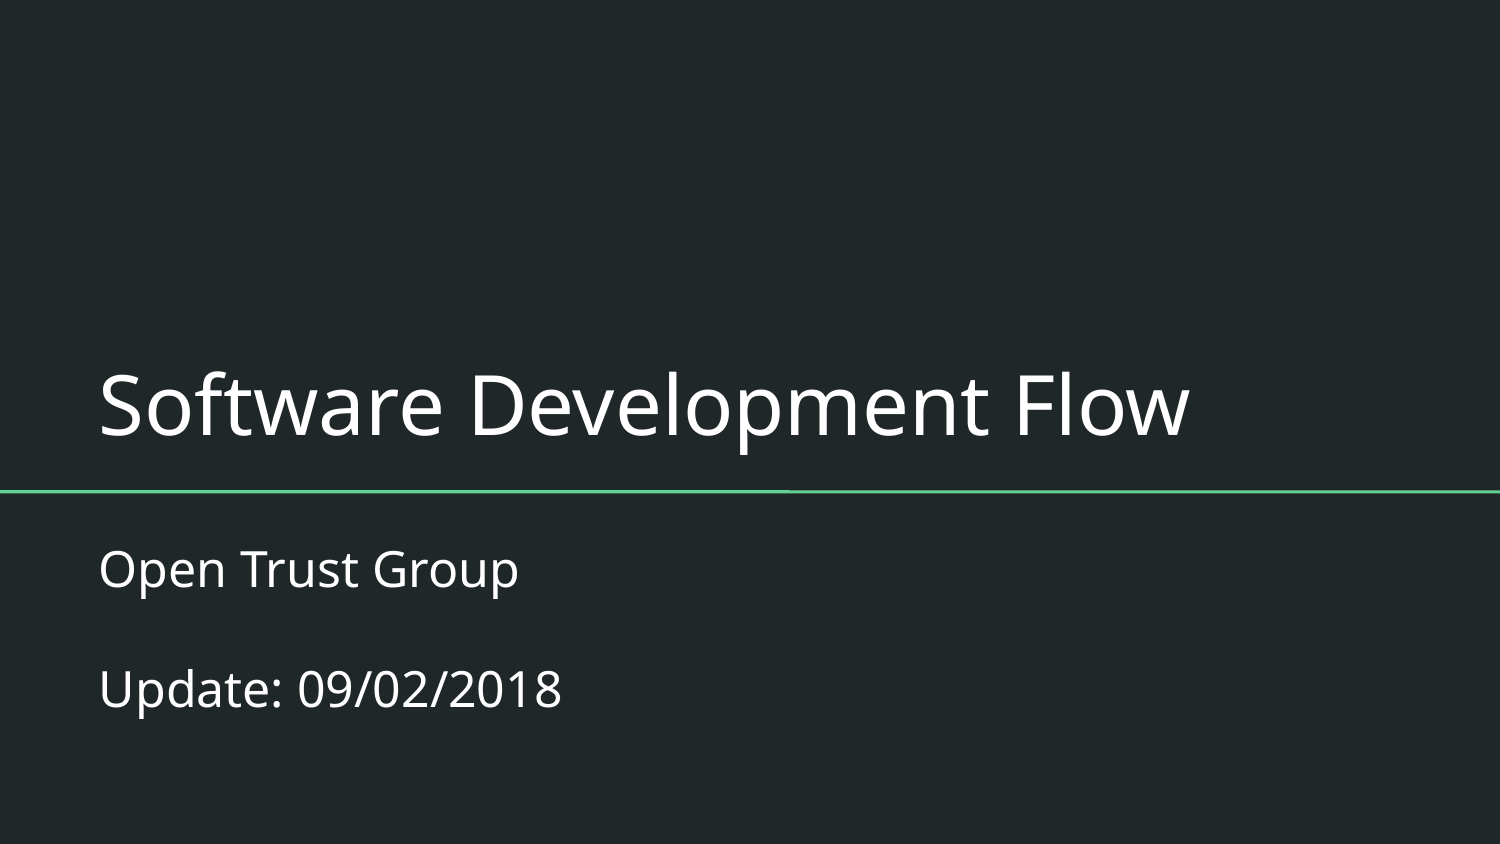

# Software Development Flow
Open Trust Group
Update: 09/02/2018